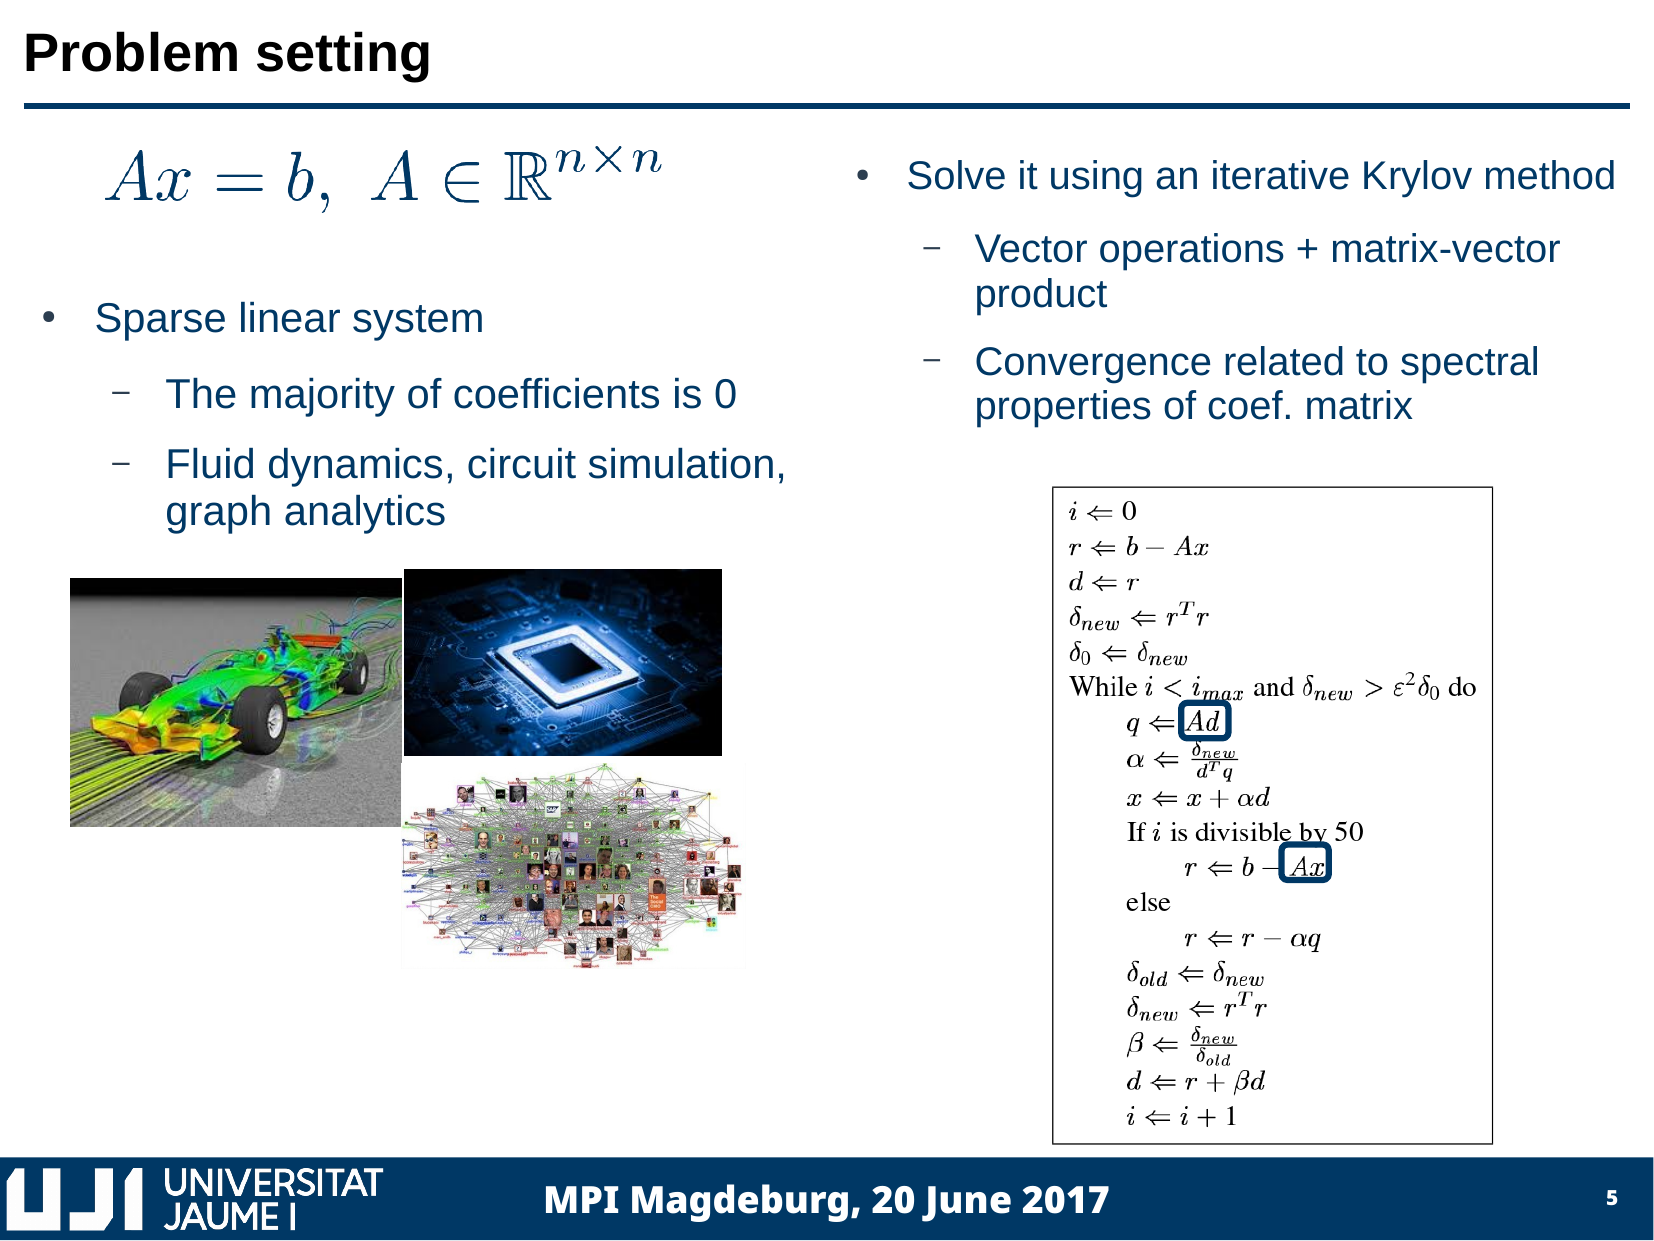

# Problem setting
Solve it using an iterative Krylov method
Vector operations + matrix-vector product
Convergence related to spectral properties of coef. matrix
Sparse linear system
The majority of coefficients is 0
Fluid dynamics, circuit simulation, graph analytics
MPI Magdeburg, 20 June 2017
5